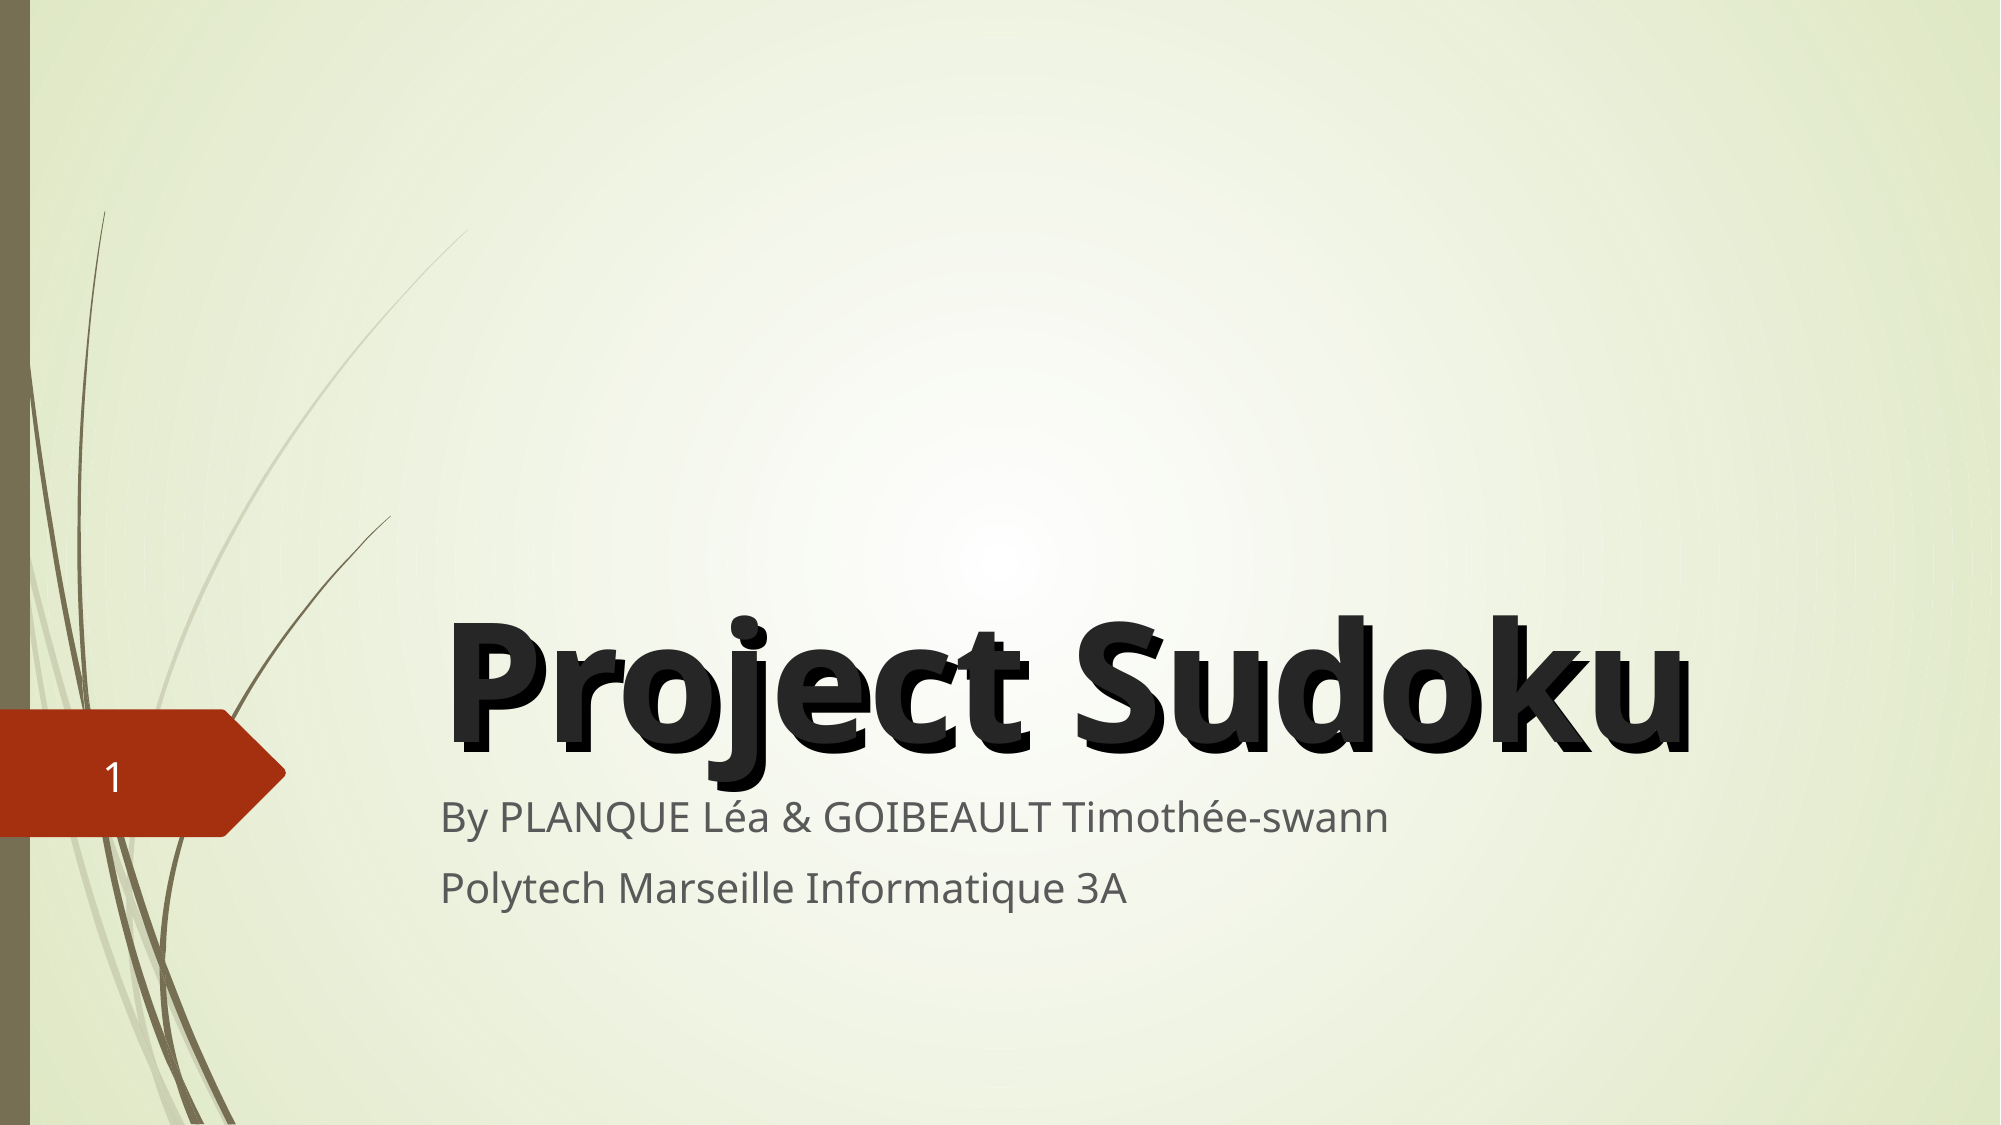

# Project Sudoku
1
By PLANQUE Léa & GOIBEAULT Timothée-swann
Polytech Marseille Informatique 3A